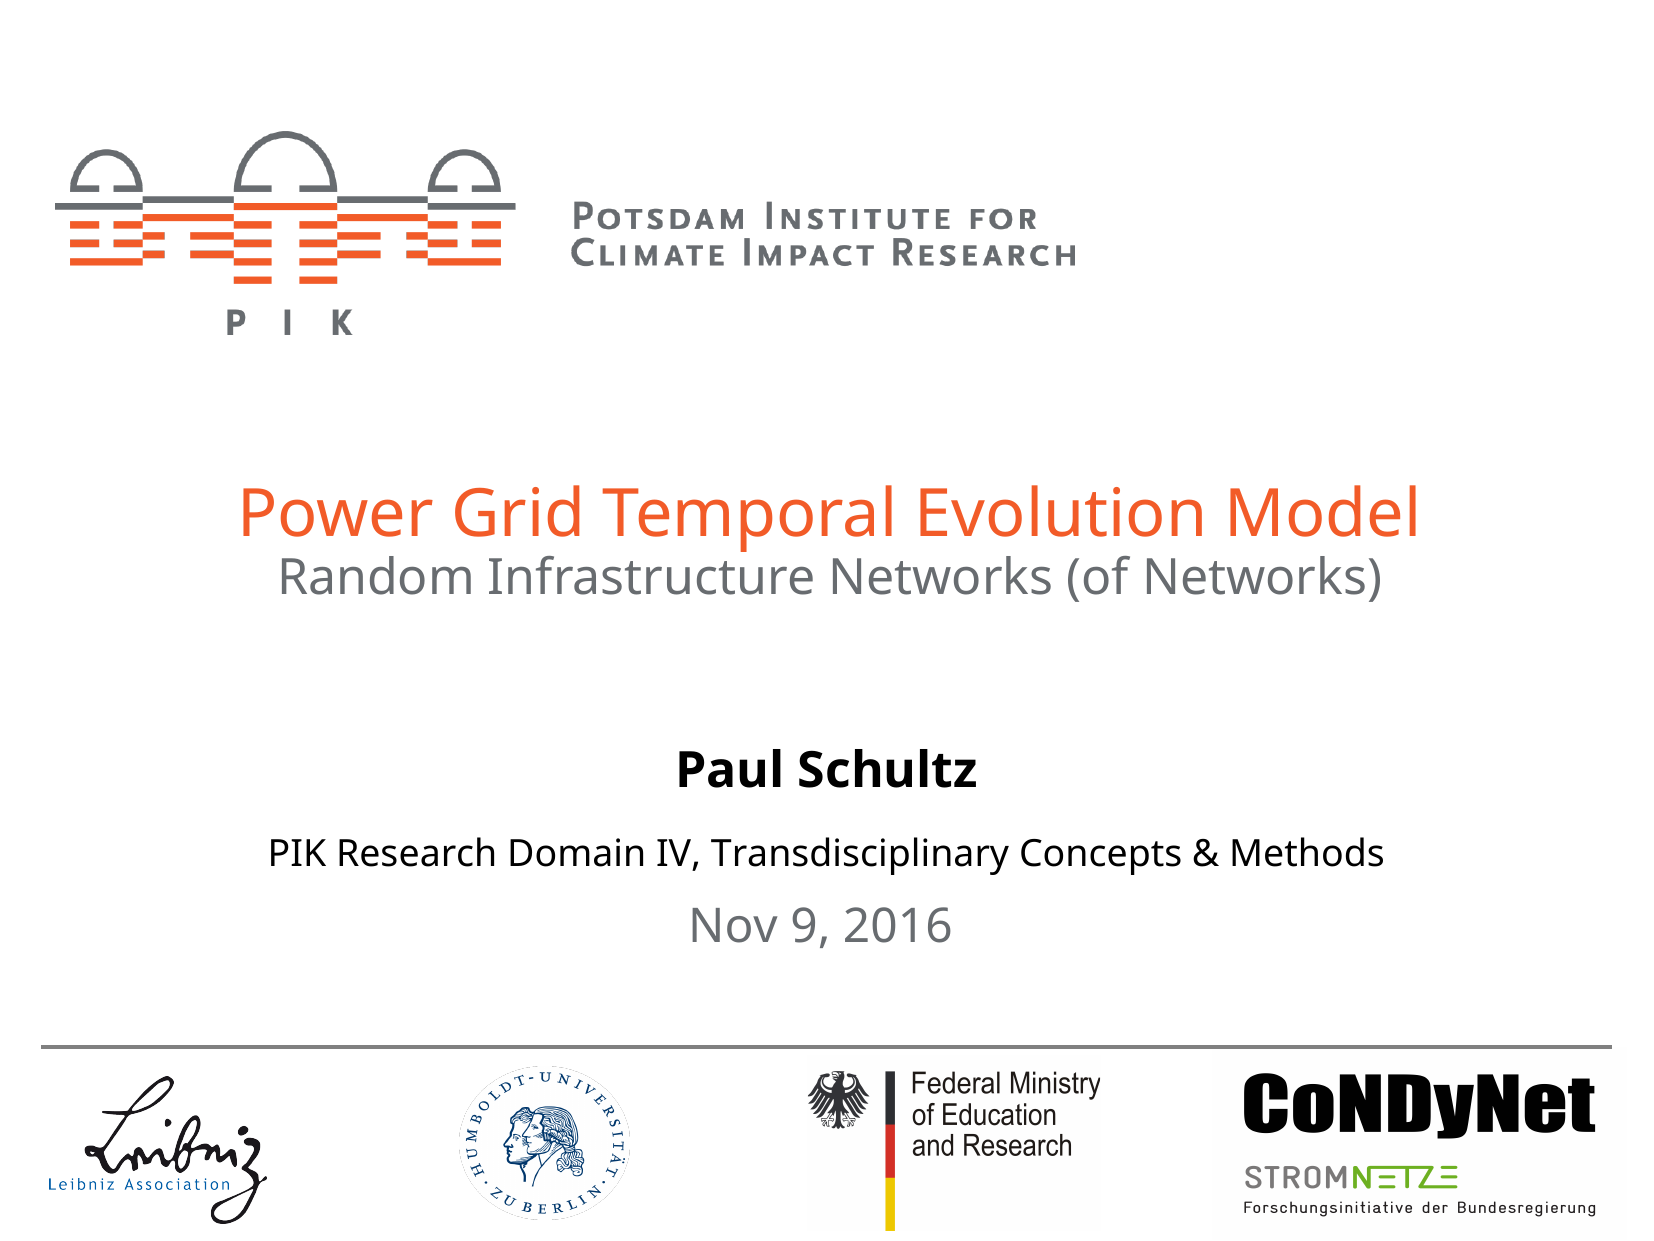

# Power Grid Temporal Evolution Model
Random Infrastructure Networks (of Networks)
Paul Schultz
PIK Research Domain IV, Transdisciplinary Concepts & Methods
Nov 9, 2016